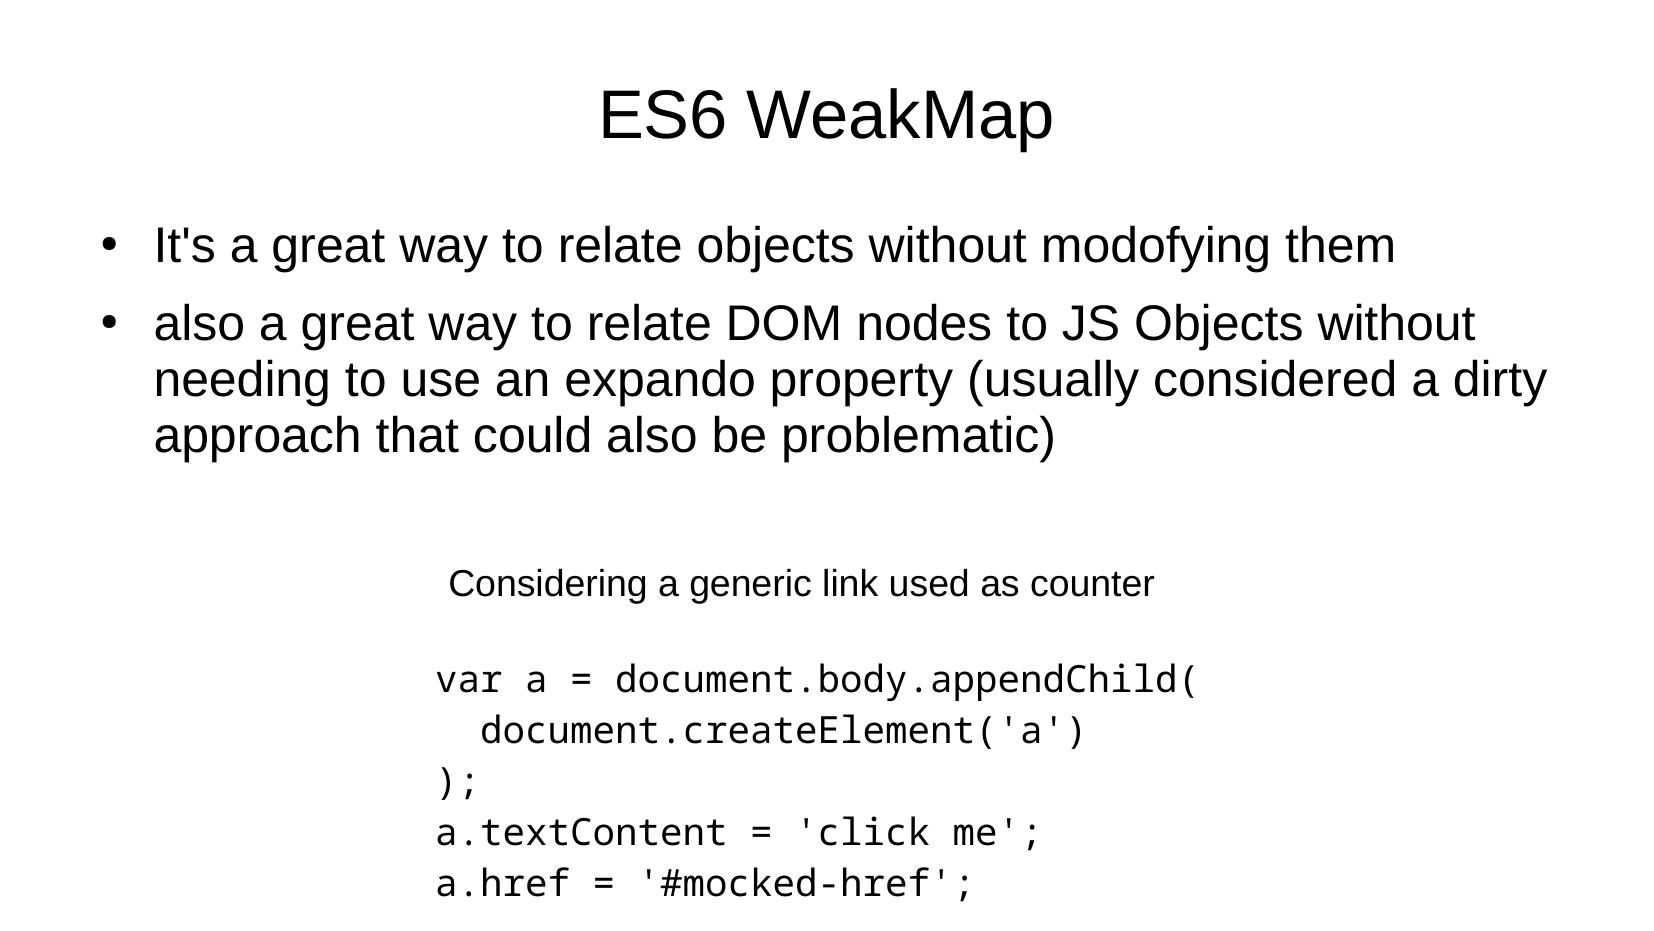

# ES6 WeakMap
It's a great way to relate objects without modofying them
also a great way to relate DOM nodes to JS Objects without needing to use an expando property (usually considered a dirty approach that could also be problematic)
Considering a generic link used as counter
var a = document.body.appendChild(
 document.createElement('a')
);
a.textContent = 'click me';
a.href = '#mocked-href';